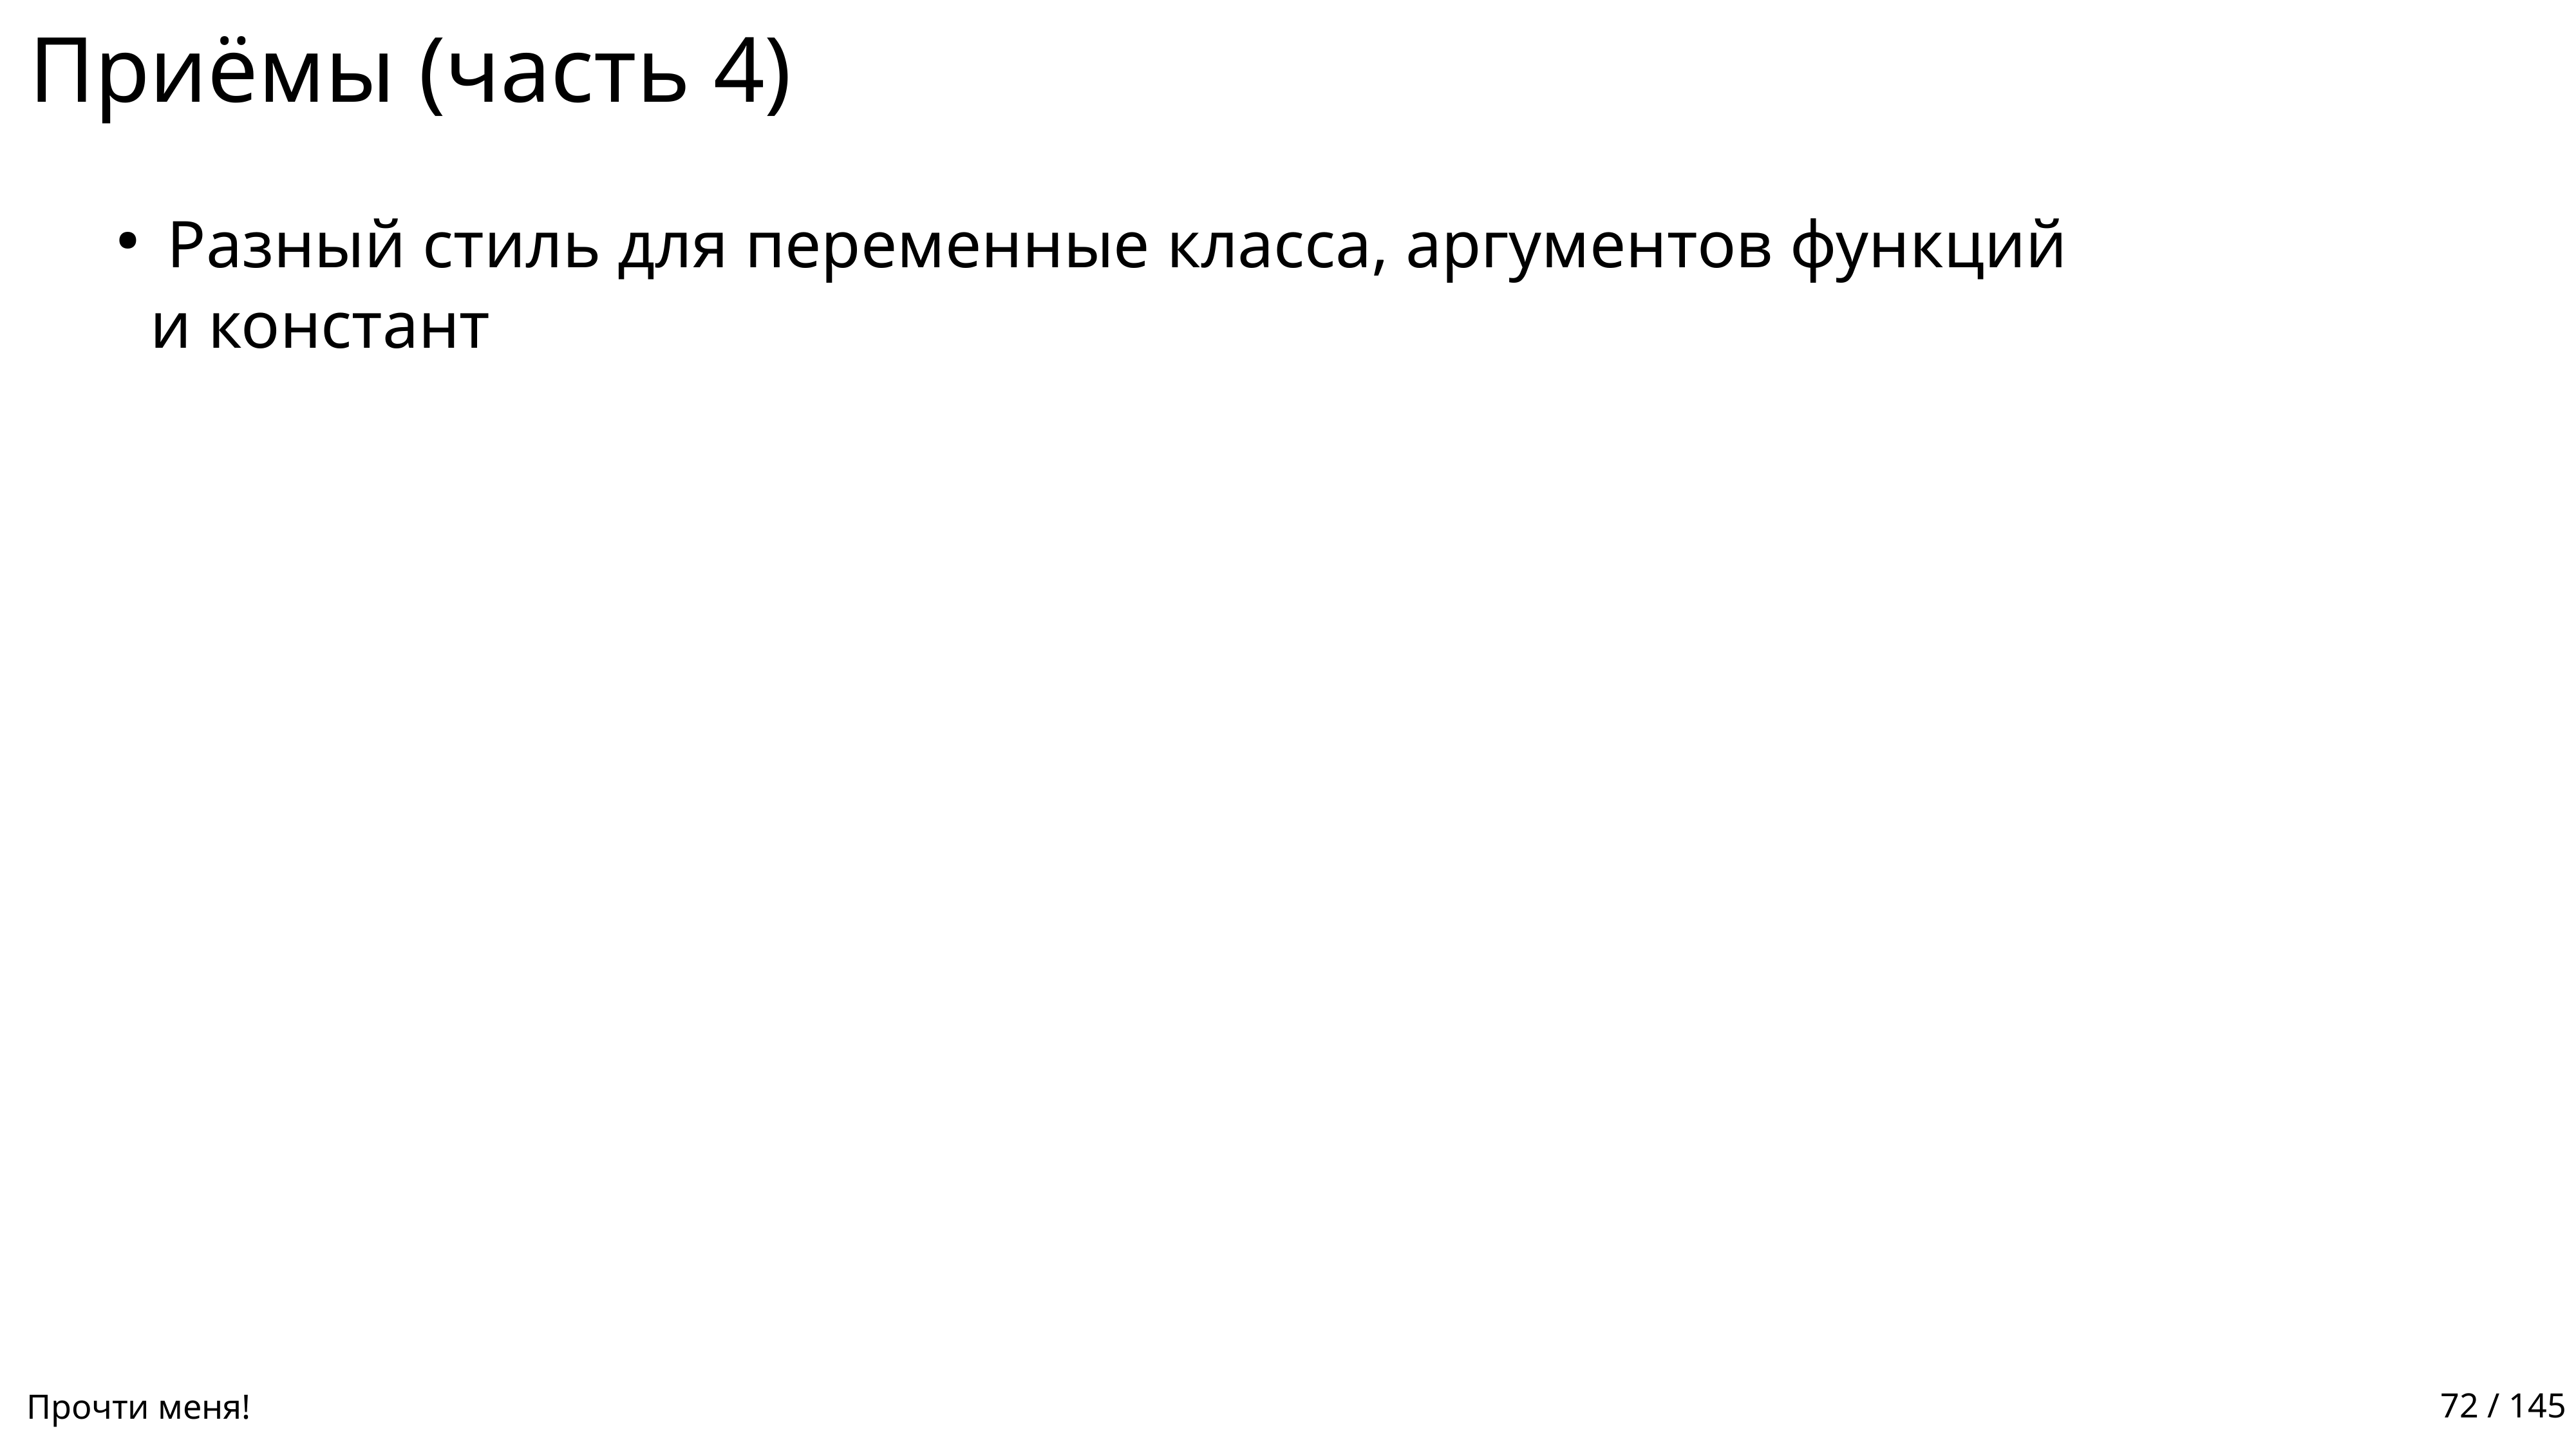

Приёмы (часть 4)
# Разный стиль для переменные класса, аргументов функций и констант
Прочти меня!